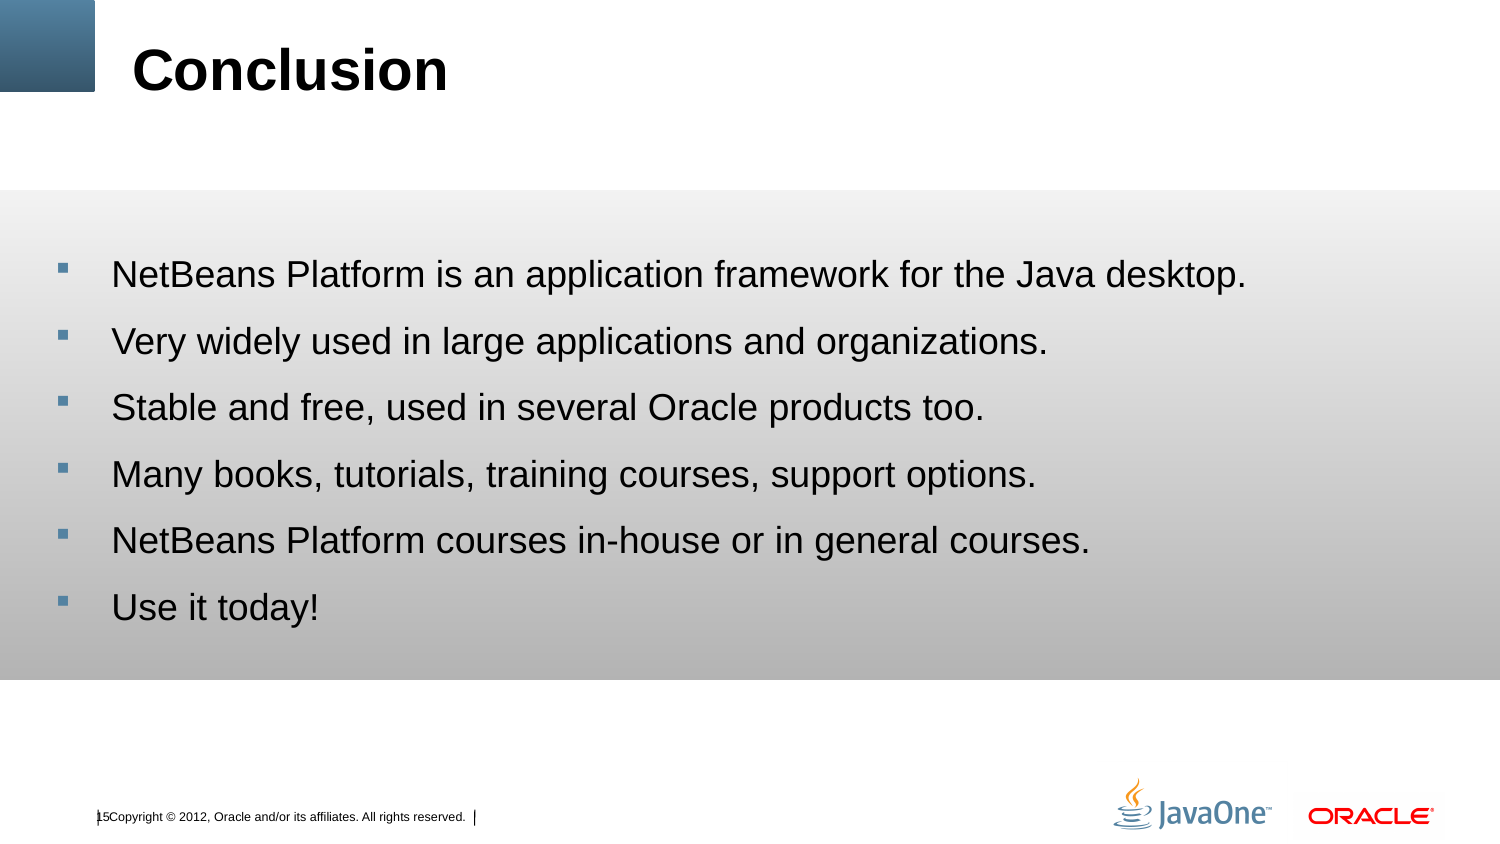

# Conclusion
NetBeans Platform is an application framework for the Java desktop.
Very widely used in large applications and organizations.
Stable and free, used in several Oracle products too.
Many books, tutorials, training courses, support options.
NetBeans Platform courses in-house or in general courses.
Use it today!